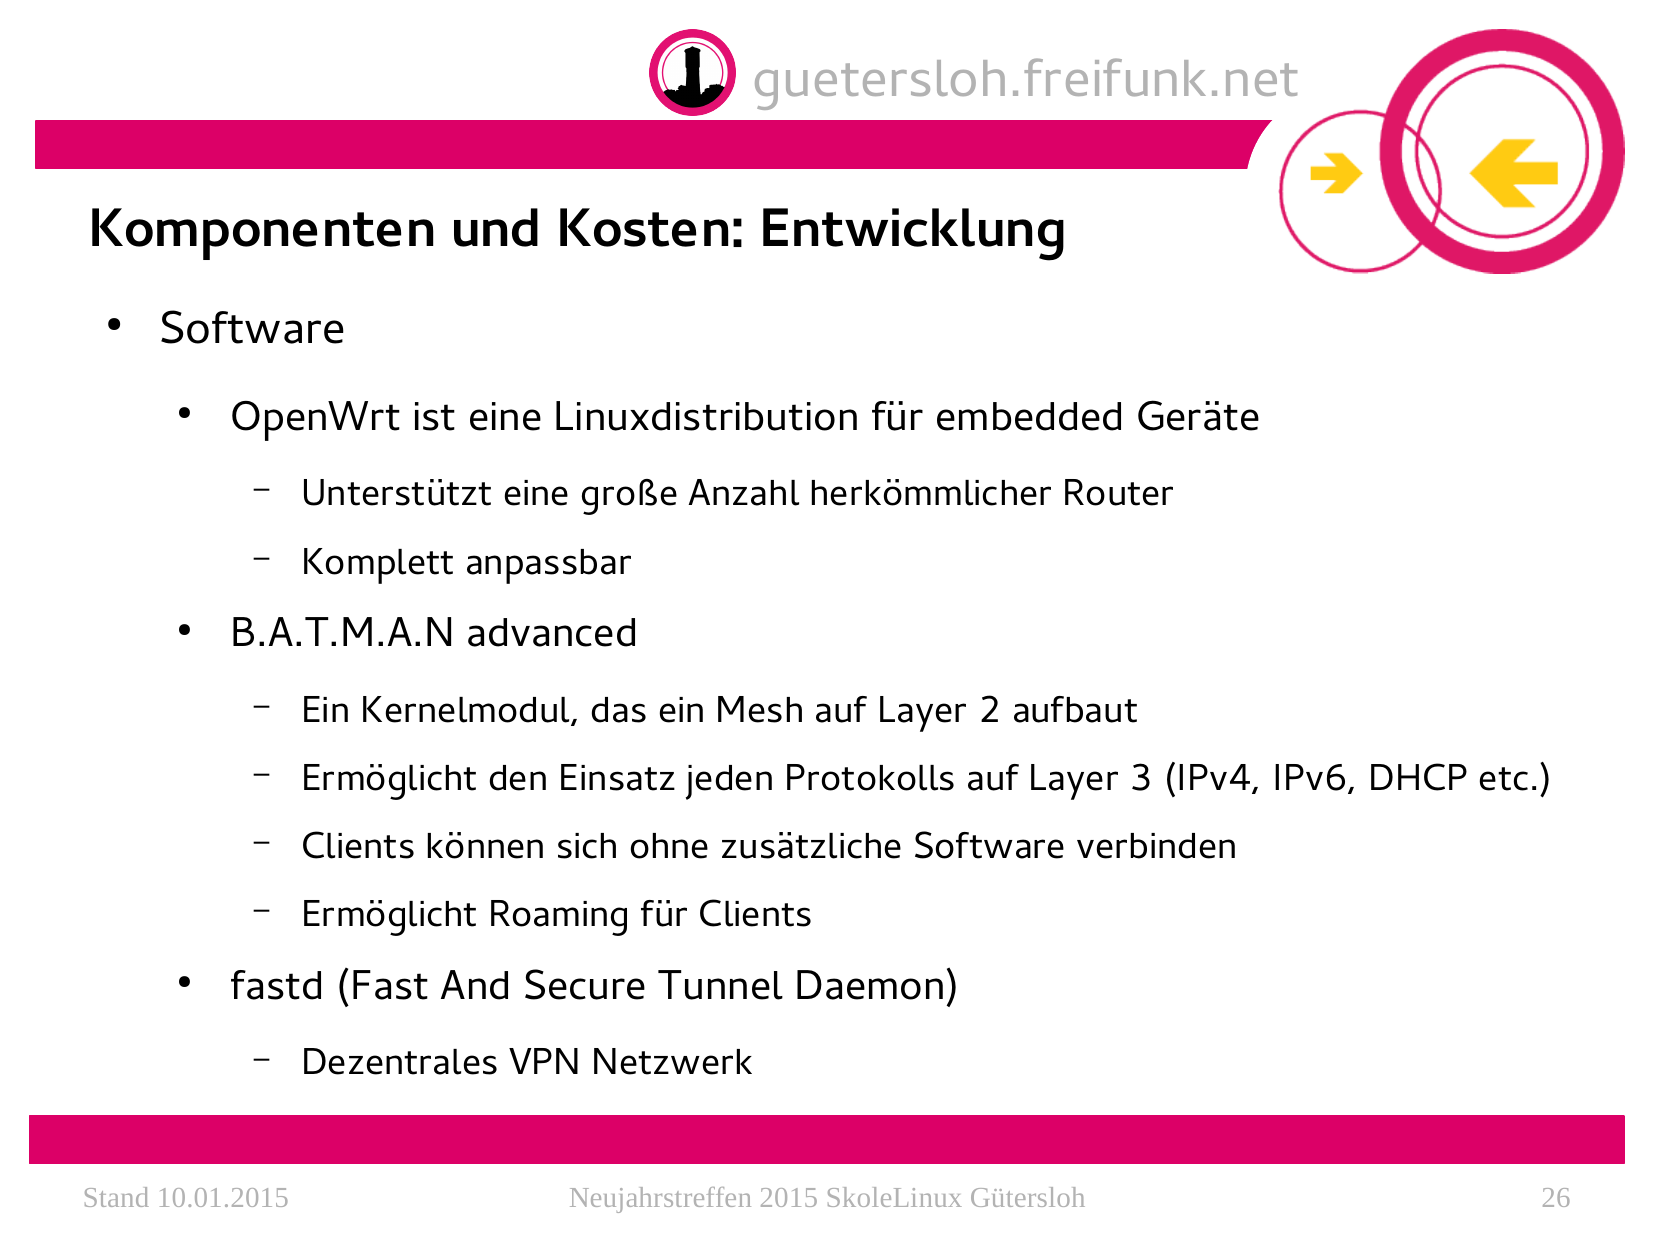

# Komponenten und Kosten: Entwicklung
Software
OpenWrt ist eine Linuxdistribution für embedded Geräte
Unterstützt eine große Anzahl herkömmlicher Router
Komplett anpassbar
B.A.T.M.A.N advanced
Ein Kernelmodul, das ein Mesh auf Layer 2 aufbaut
Ermöglicht den Einsatz jeden Protokolls auf Layer 3 (IPv4, IPv6, DHCP etc.)
Clients können sich ohne zusätzliche Software verbinden
Ermöglicht Roaming für Clients
fastd (Fast And Secure Tunnel Daemon)
Dezentrales VPN Netzwerk
Stand 10.01.2015
Neujahrstreffen 2015 SkoleLinux Gütersloh
26